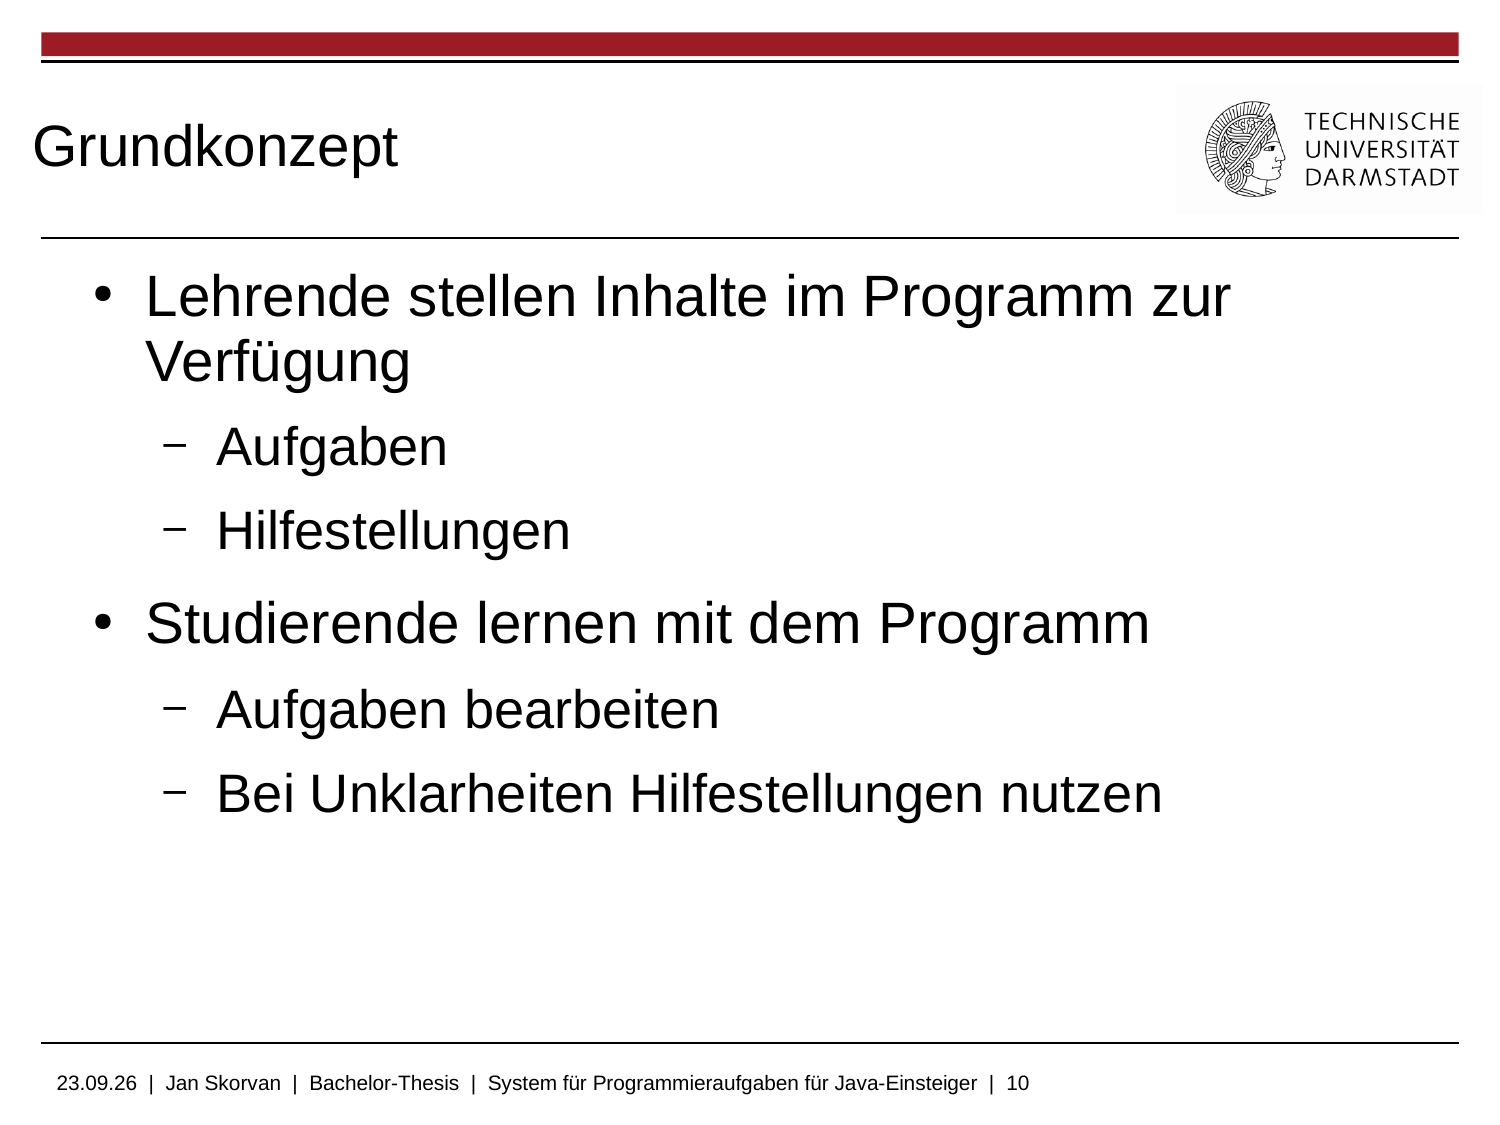

# Grundkonzept
Lehrende stellen Inhalte im Programm zur Verfügung
Aufgaben
Hilfestellungen
Studierende lernen mit dem Programm
Aufgaben bearbeiten
Bei Unklarheiten Hilfestellungen nutzen